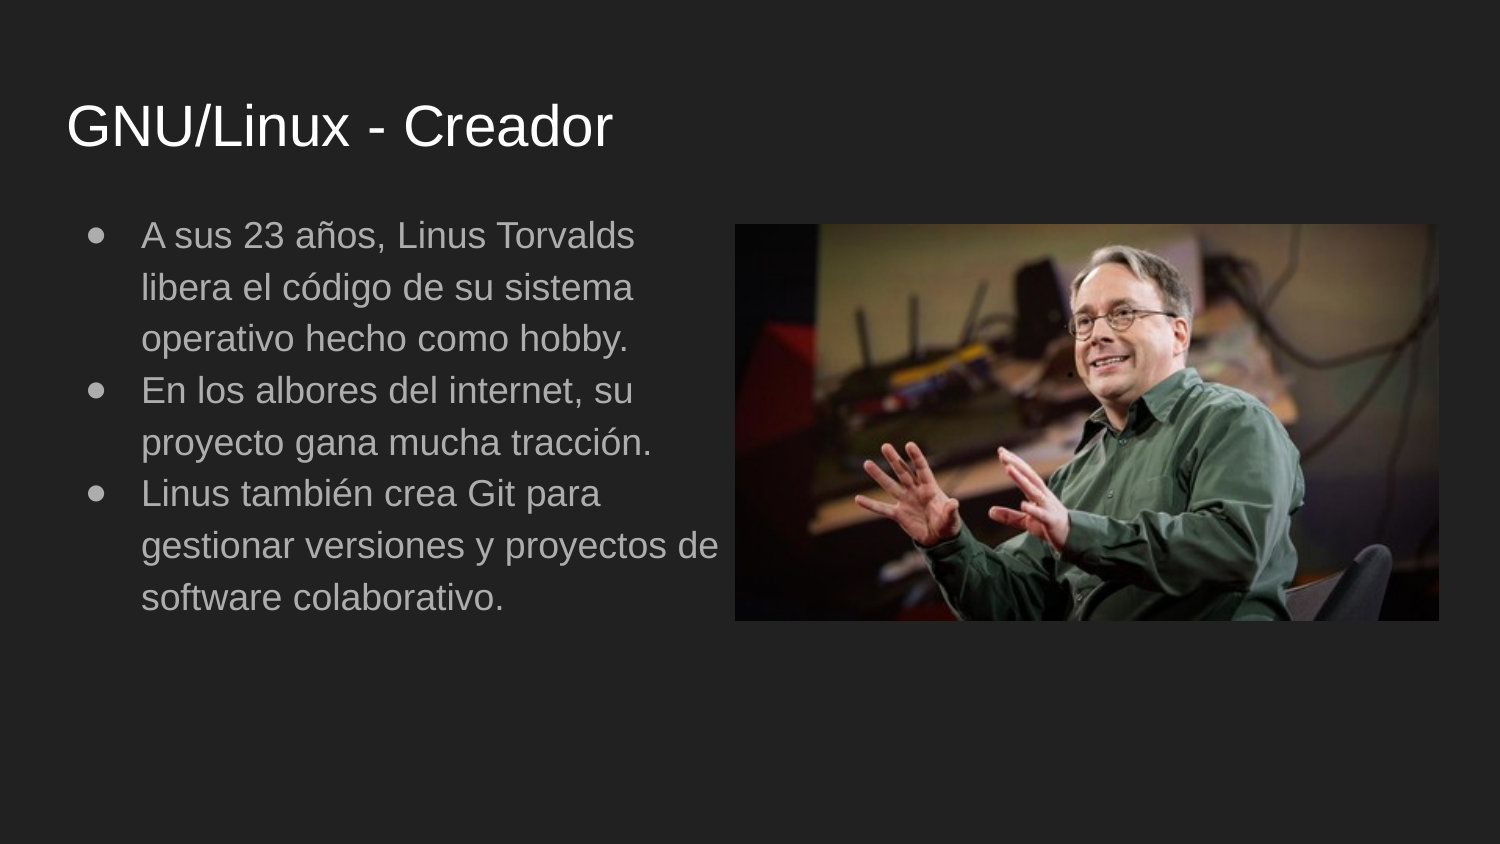

# GNU/Linux - Creador
A sus 23 años, Linus Torvalds libera el código de su sistema operativo hecho como hobby.
En los albores del internet, su proyecto gana mucha tracción.
Linus también crea Git para gestionar versiones y proyectos de software colaborativo.